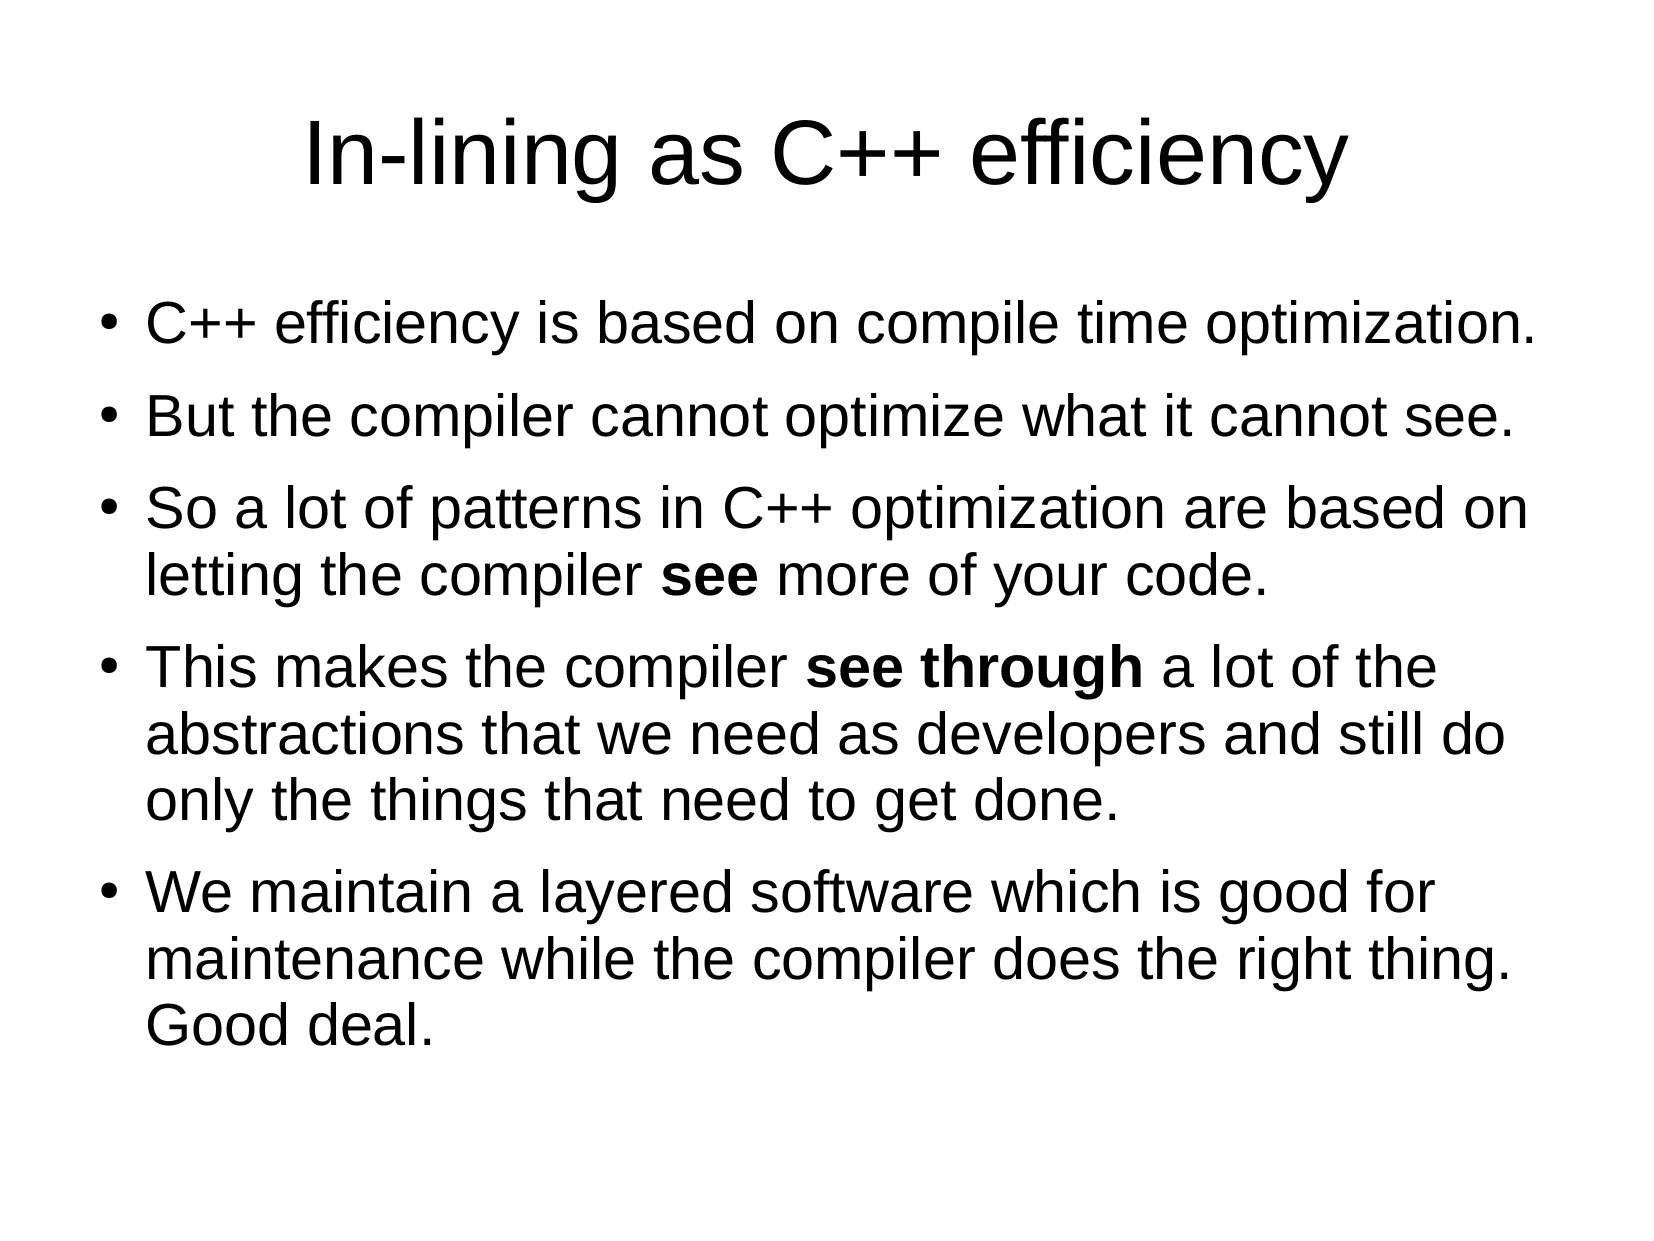

# In-lining as C++ efficiency
C++ efficiency is based on compile time optimization.
But the compiler cannot optimize what it cannot see.
So a lot of patterns in C++ optimization are based on letting the compiler see more of your code.
This makes the compiler see through a lot of the abstractions that we need as developers and still do only the things that need to get done.
We maintain a layered software which is good for maintenance while the compiler does the right thing. Good deal.